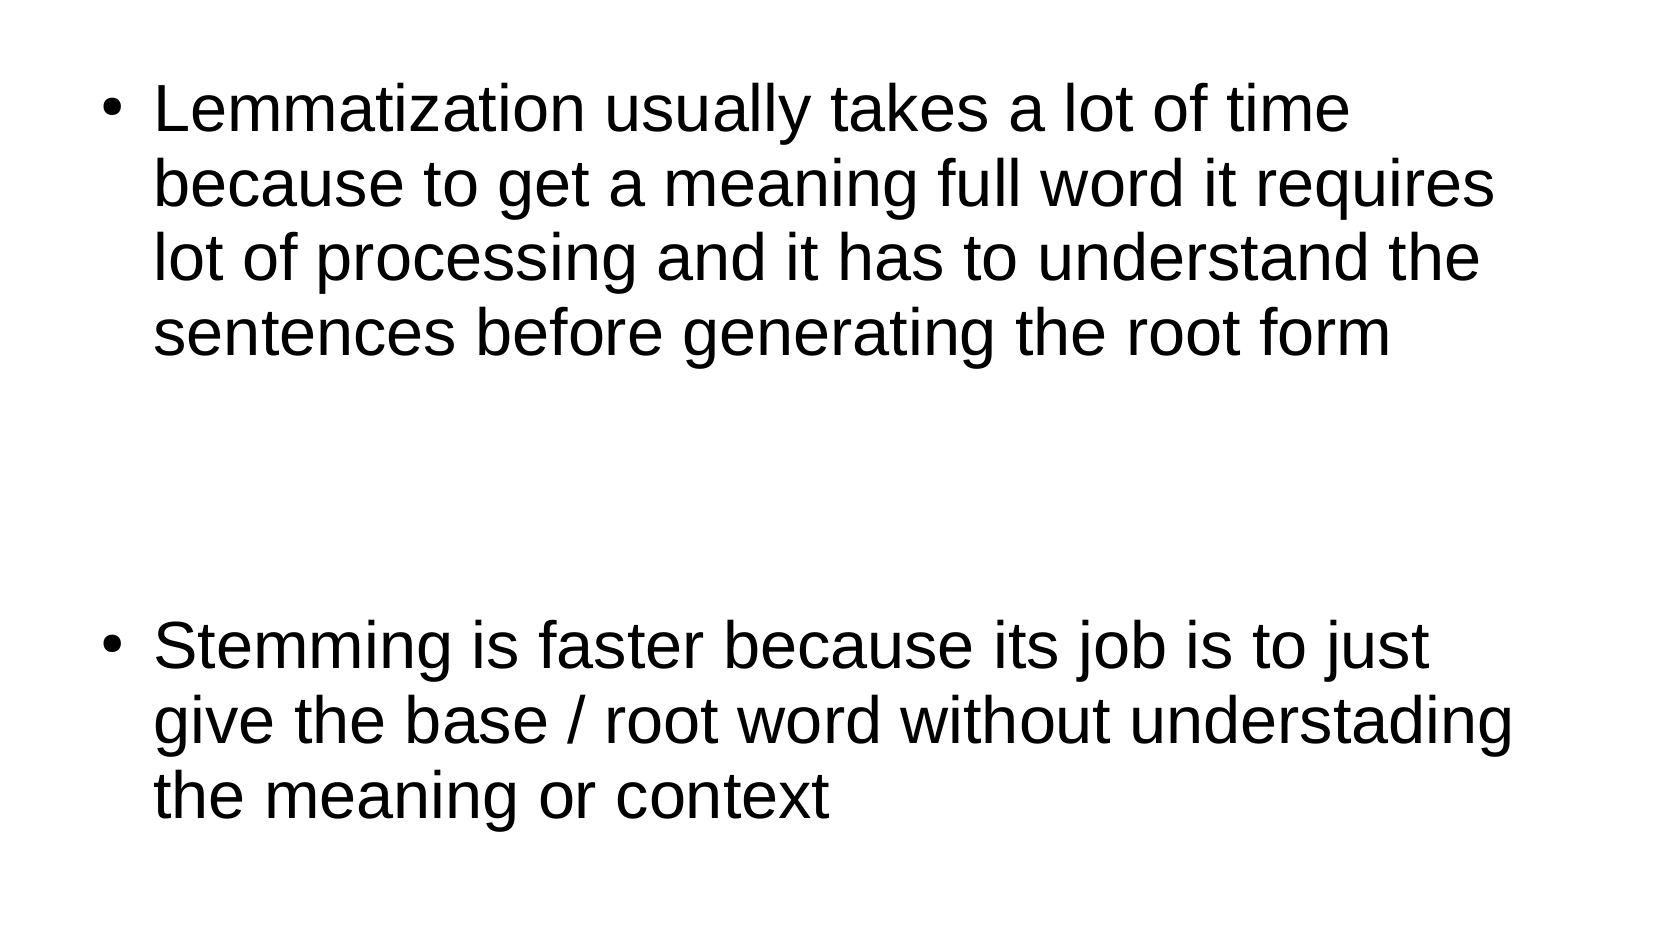

# Lemmatization usually takes a lot of time because to get a meaning full word it requires lot of processing and it has to understand the sentences before generating the root form
Stemming is faster because its job is to just give the base / root word without understading the meaning or context